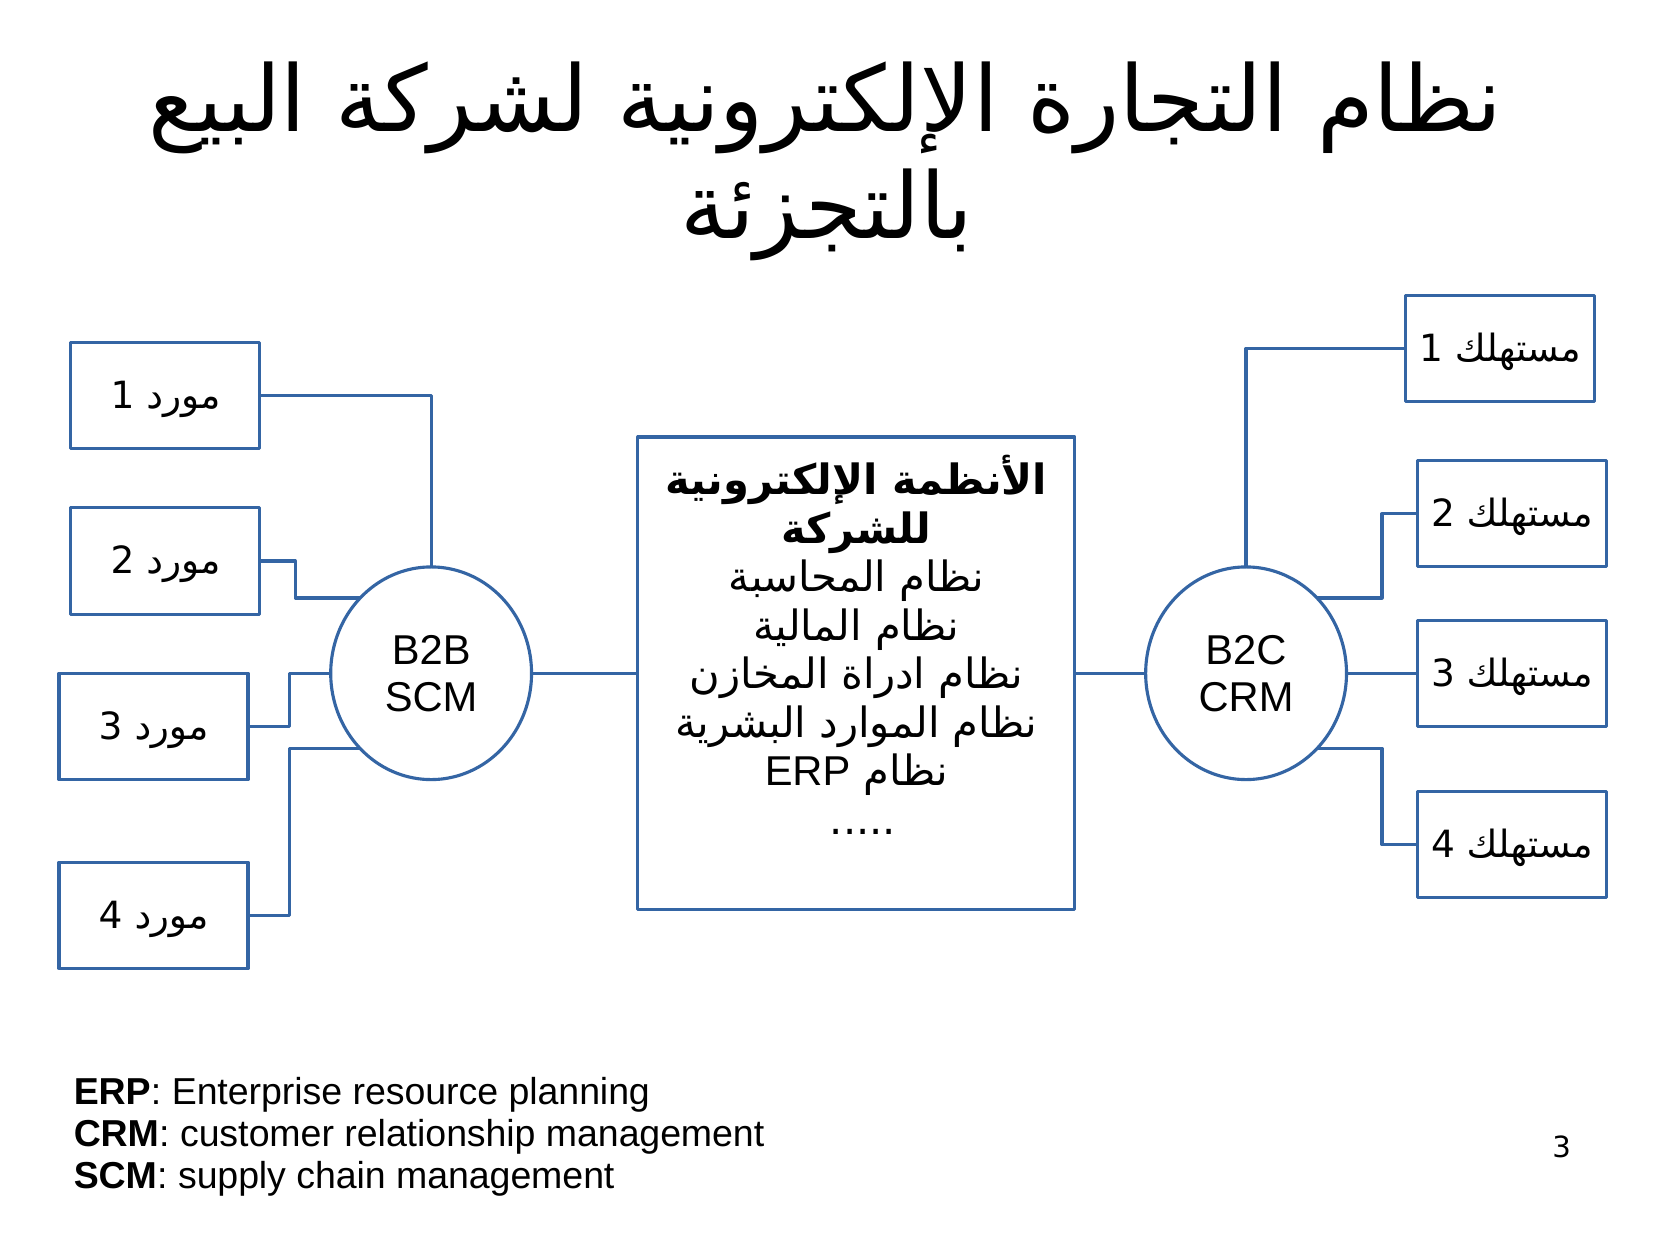

# نظام التجارة الإلكترونية لشركة البيع بالتجزئة
مستهلك 1
مورد 1
الأنظمة الإلكترونية
 للشركة
نظام المحاسبة
نظام المالية
نظام ادراة المخازن
نظام الموارد البشرية
نظام ERP
.....
مستهلك 2
مورد 2
B2B
SCM
B2C
CRM
مستهلك 3
مورد 3
مستهلك 4
مورد 4
ERP: Enterprise resource planning
CRM: customer relationship management
SCM: supply chain management
3